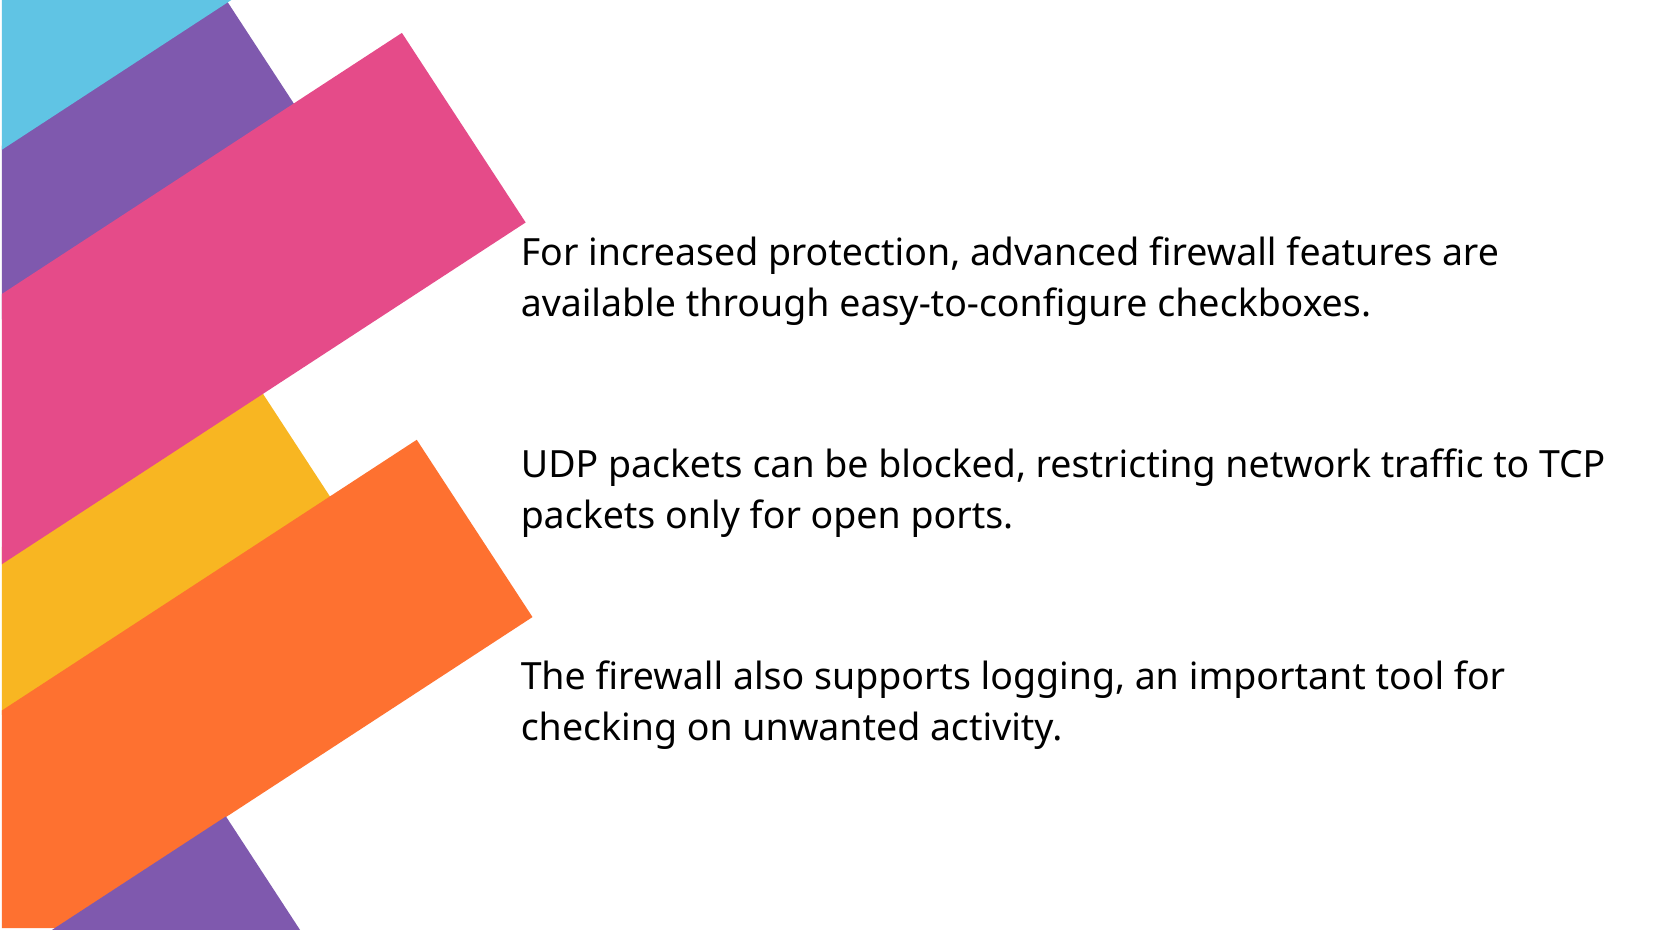

# For increased protection, advanced firewall features are available through easy-to-configure checkboxes.
UDP packets can be blocked, restricting network traffic to TCP packets only for open ports.
The firewall also supports logging, an important tool for checking on unwanted activity.